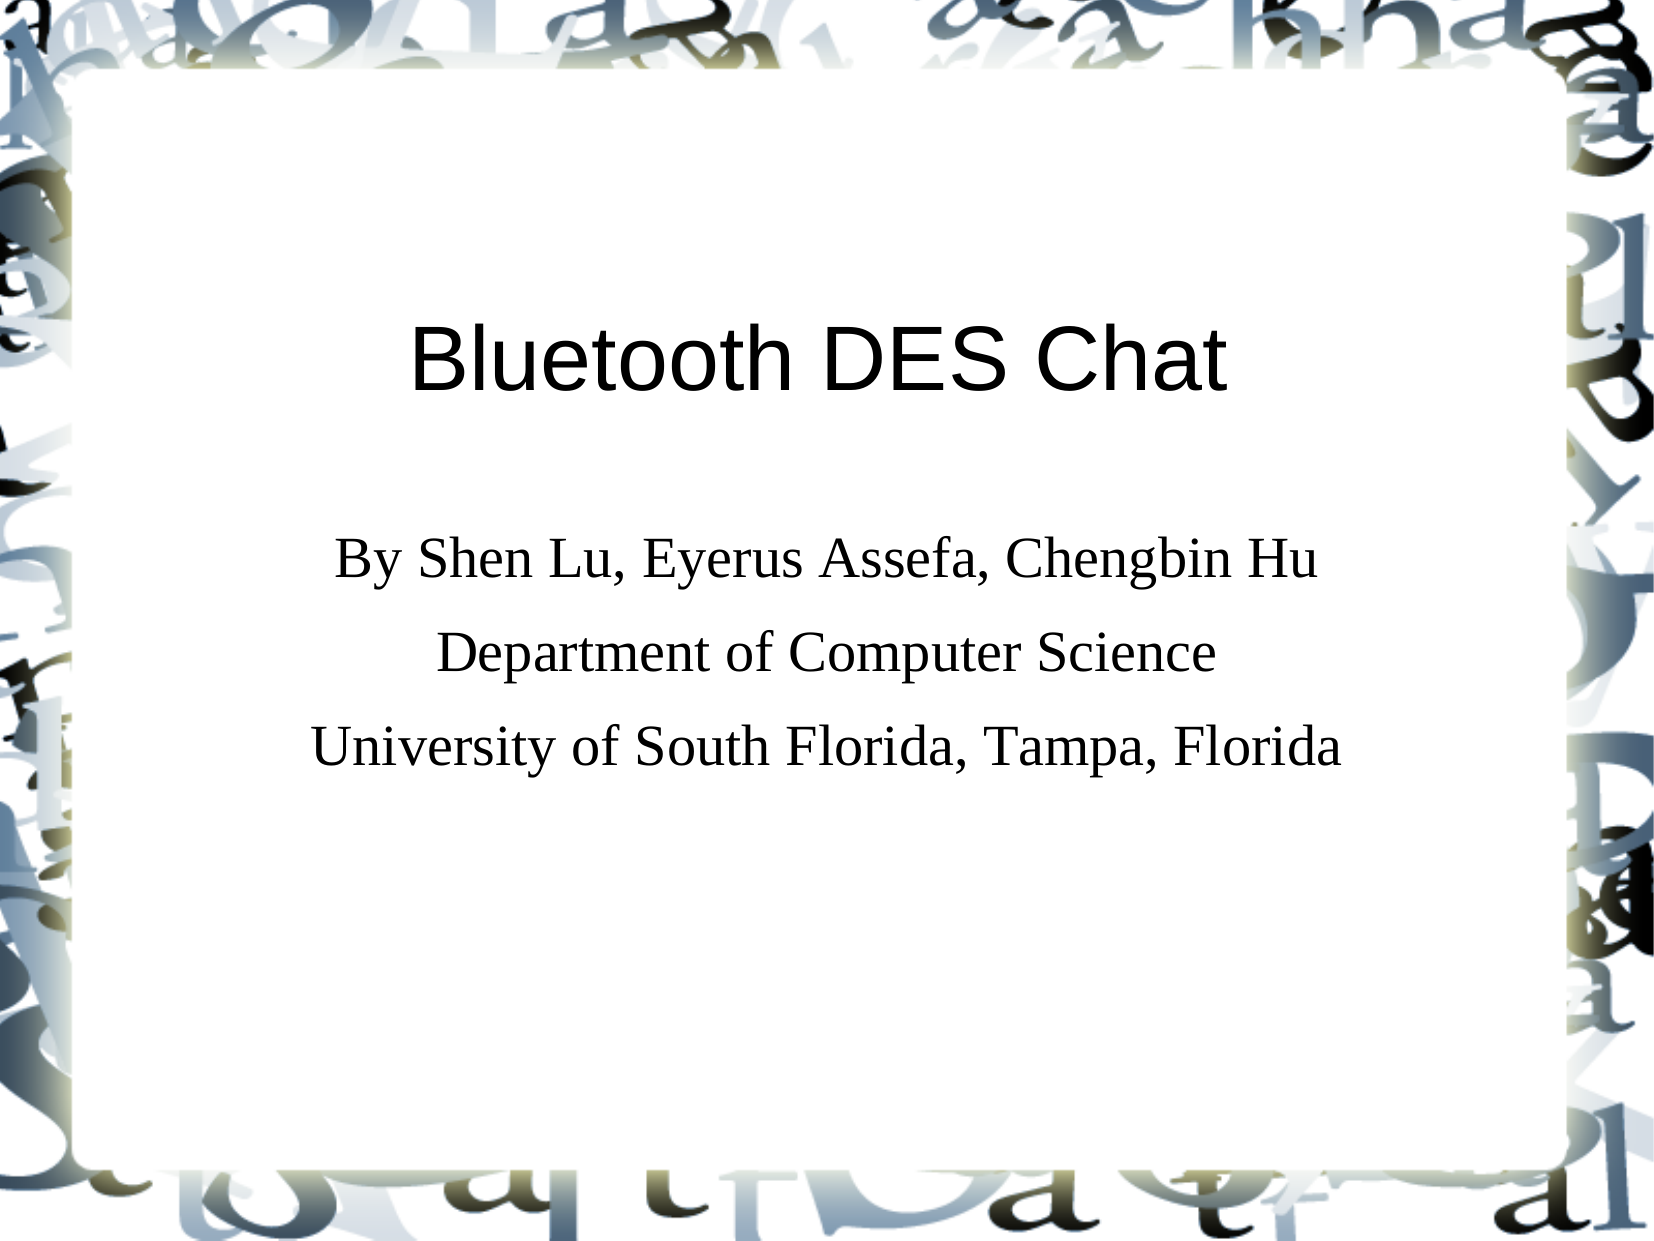

# Bluetooth DES Chat
By Shen Lu, Eyerus Assefa, Chengbin Hu
Department of Computer Science
University of South Florida, Tampa, Florida